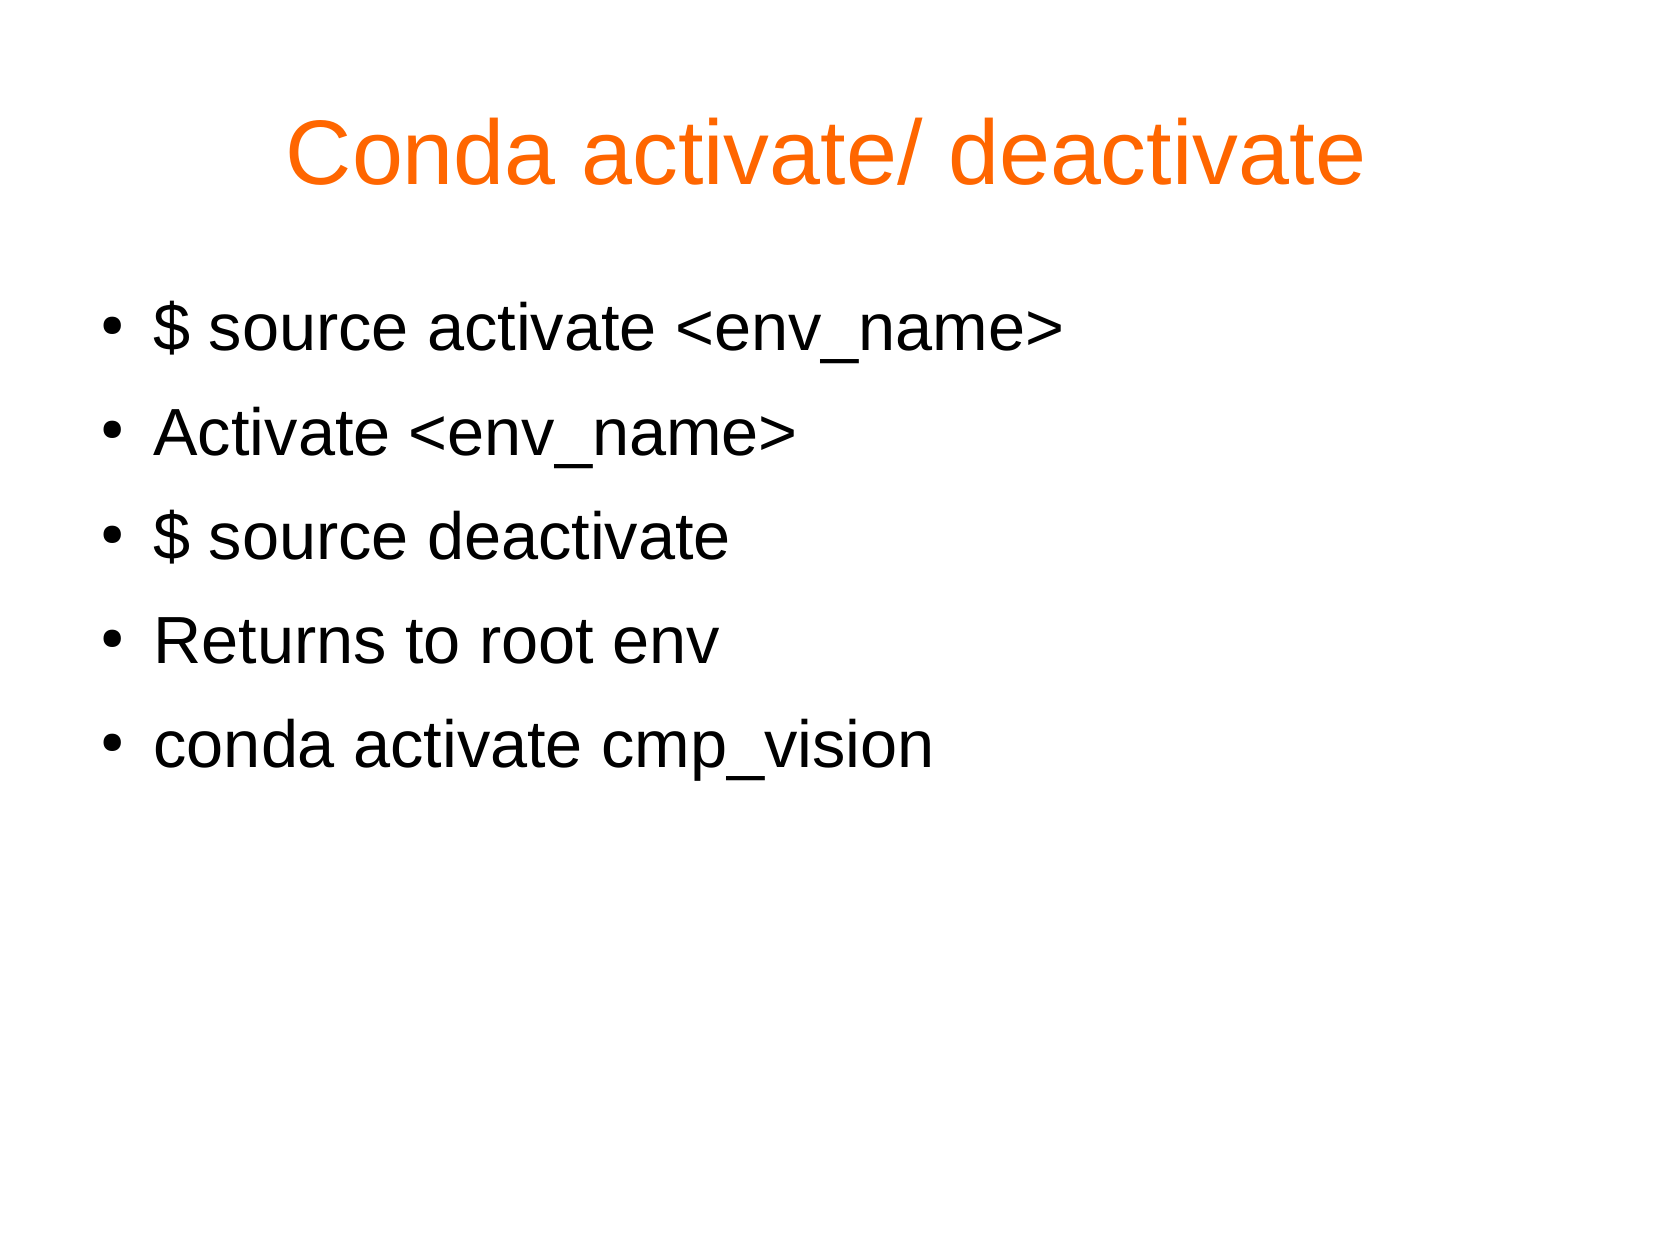

# Conda activate/ deactivate
$ source activate <env_name>
Activate <env_name>
$ source deactivate
Returns to root env
conda activate cmp_vision